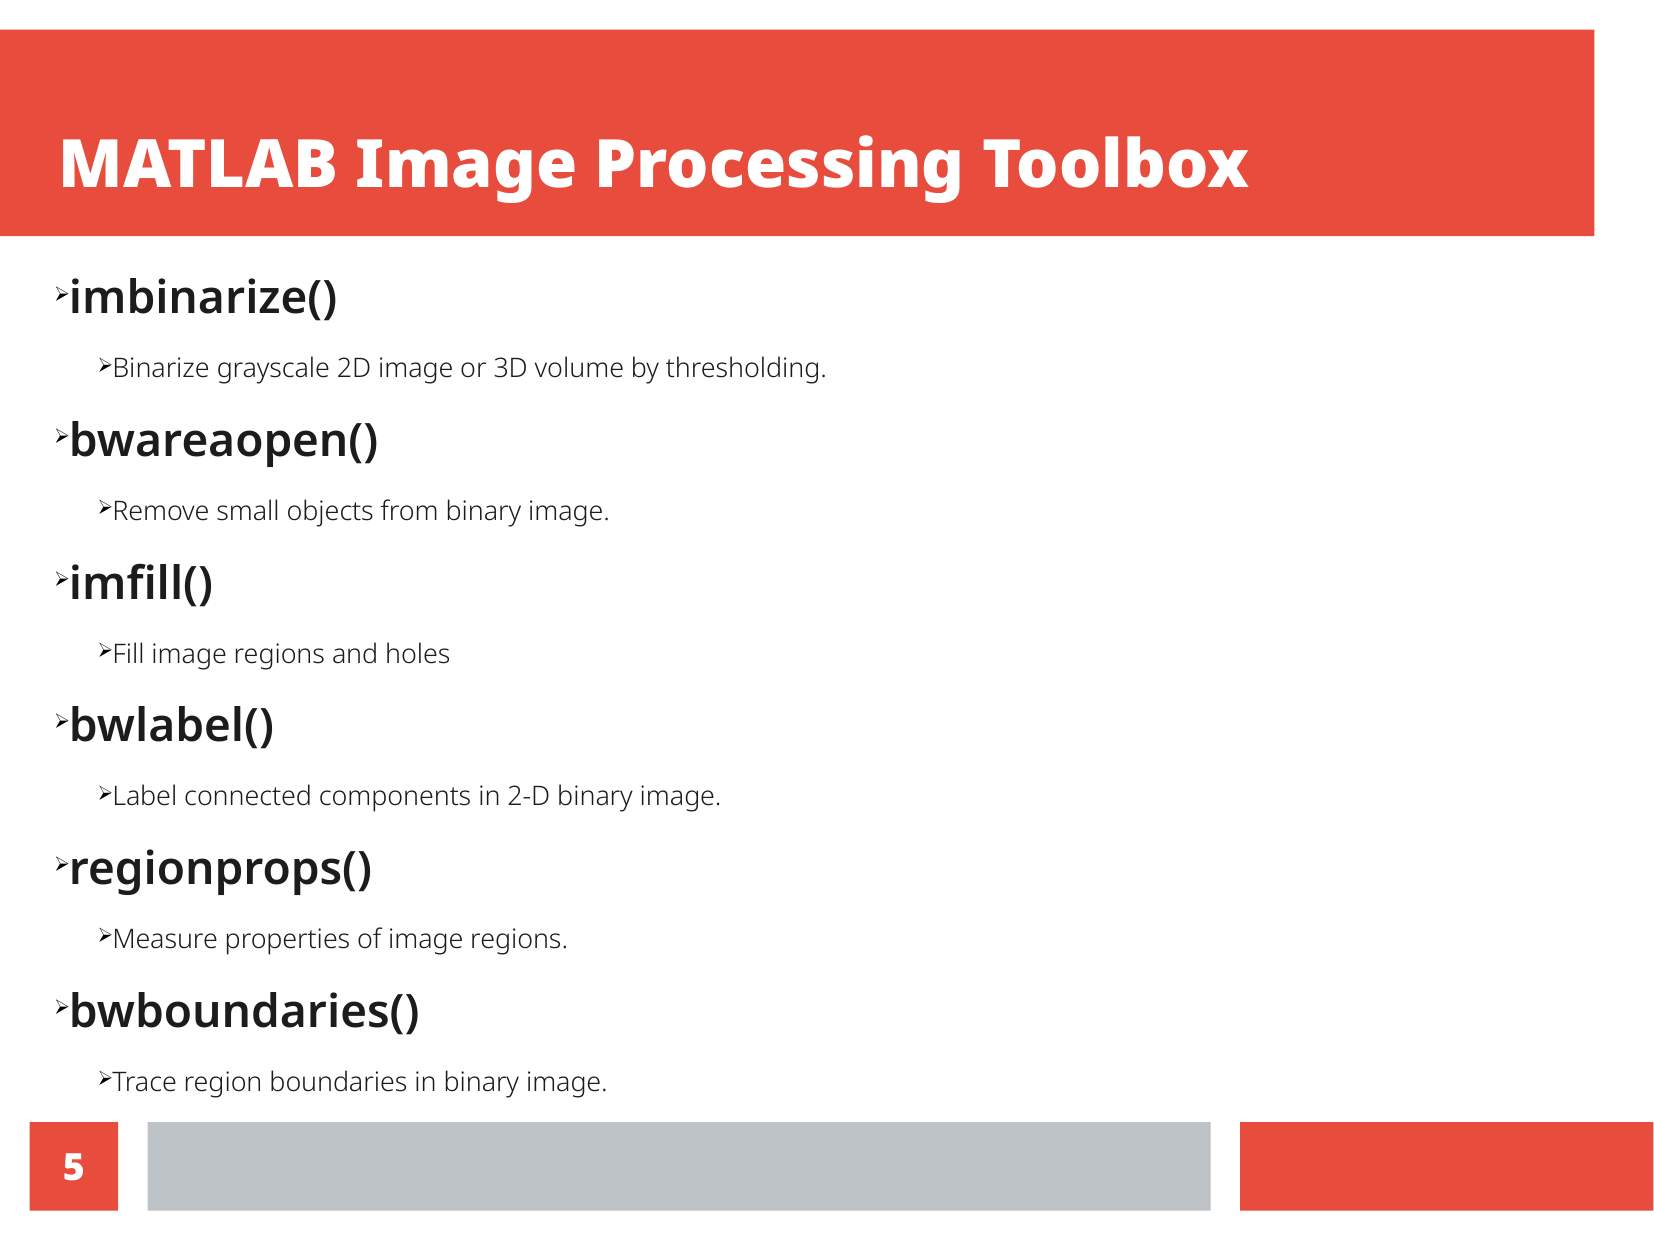

# MATLAB Image Processing Toolbox
imbinarize()
Binarize grayscale 2D image or 3D volume by thresholding.
bwareaopen()
Remove small objects from binary image.
imfill()
Fill image regions and holes
bwlabel()
Label connected components in 2-D binary image.
regionprops()
Measure properties of image regions.
bwboundaries()
Trace region boundaries in binary image.
5